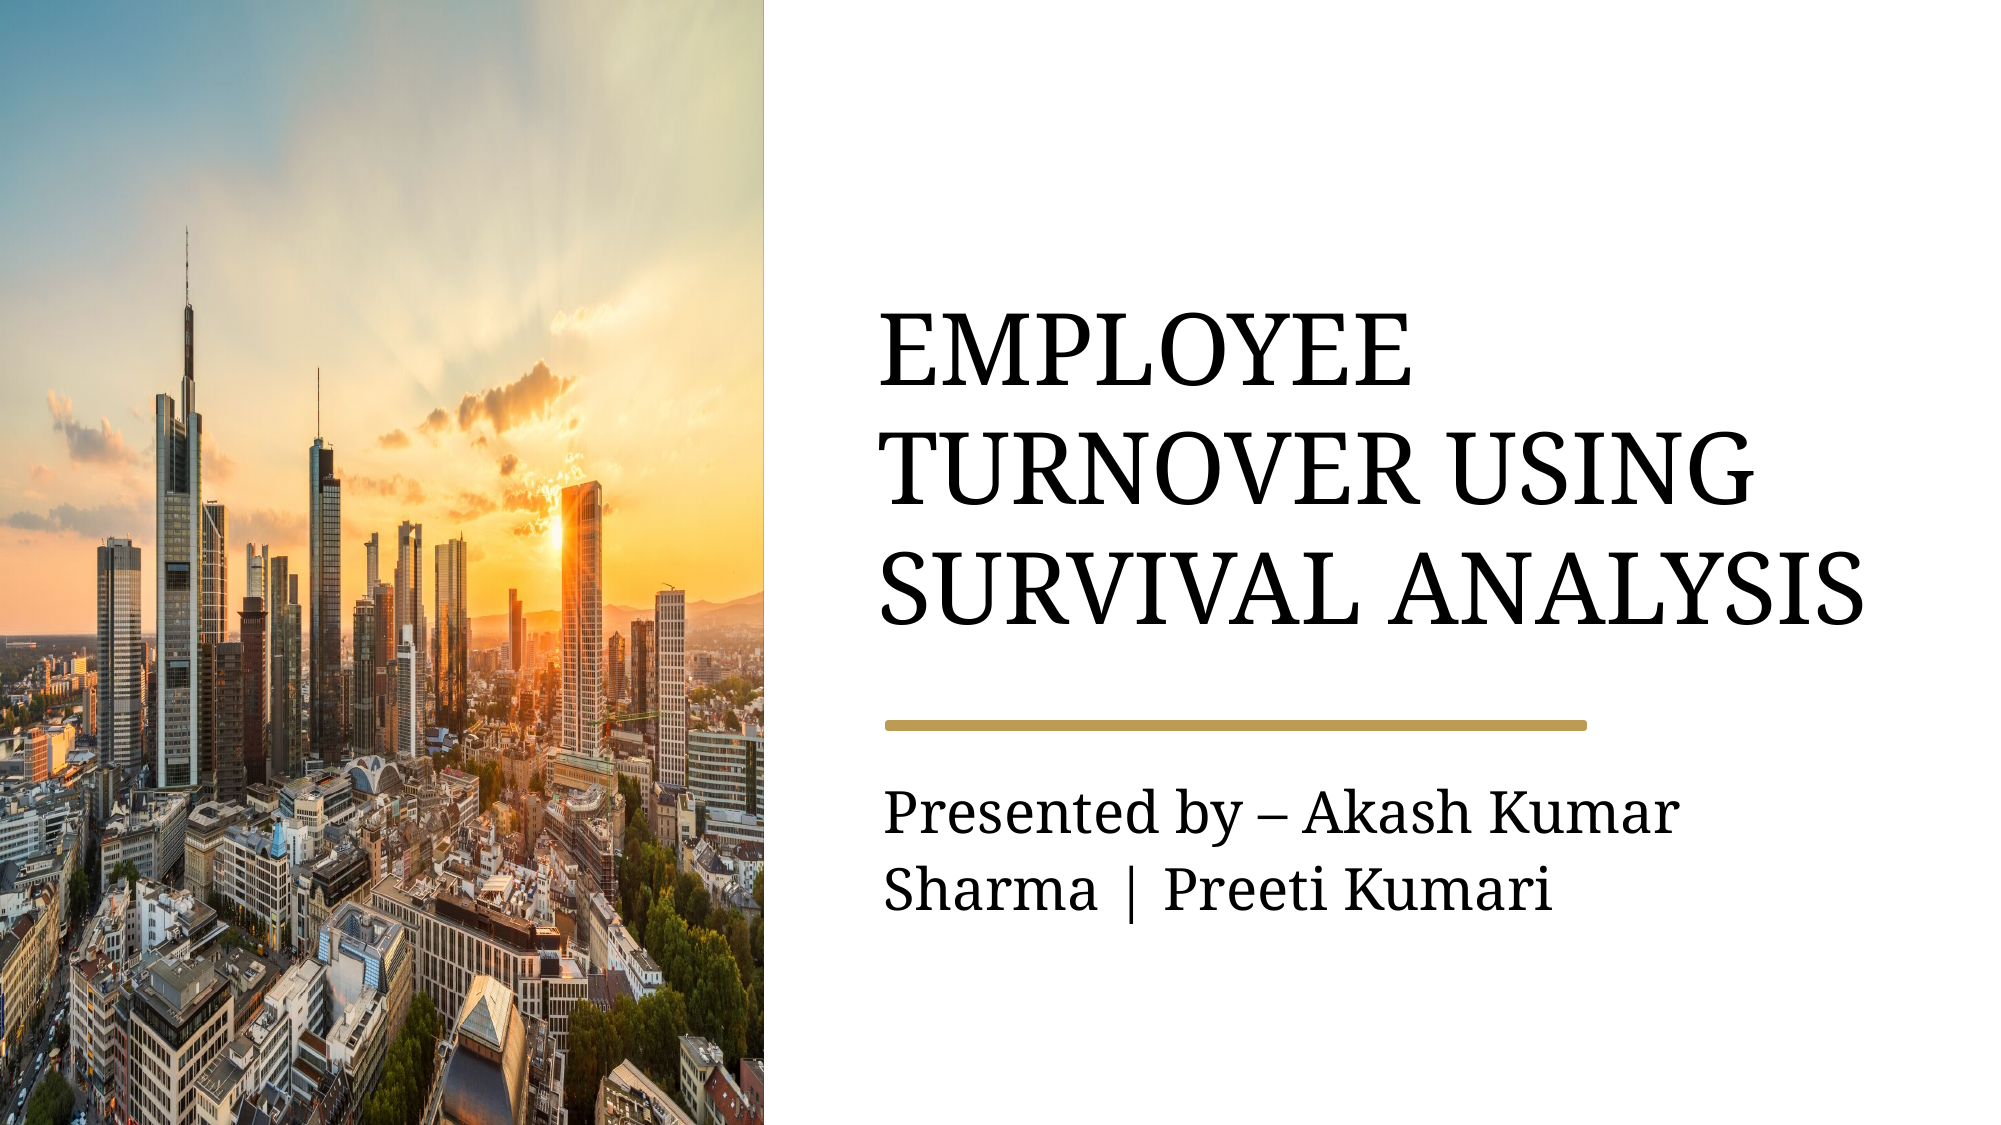

# EMPLOYEE TURNOVER USING SURVIVAL ANALYSIS
Presented by – Akash Kumar Sharma | Preeti Kumari